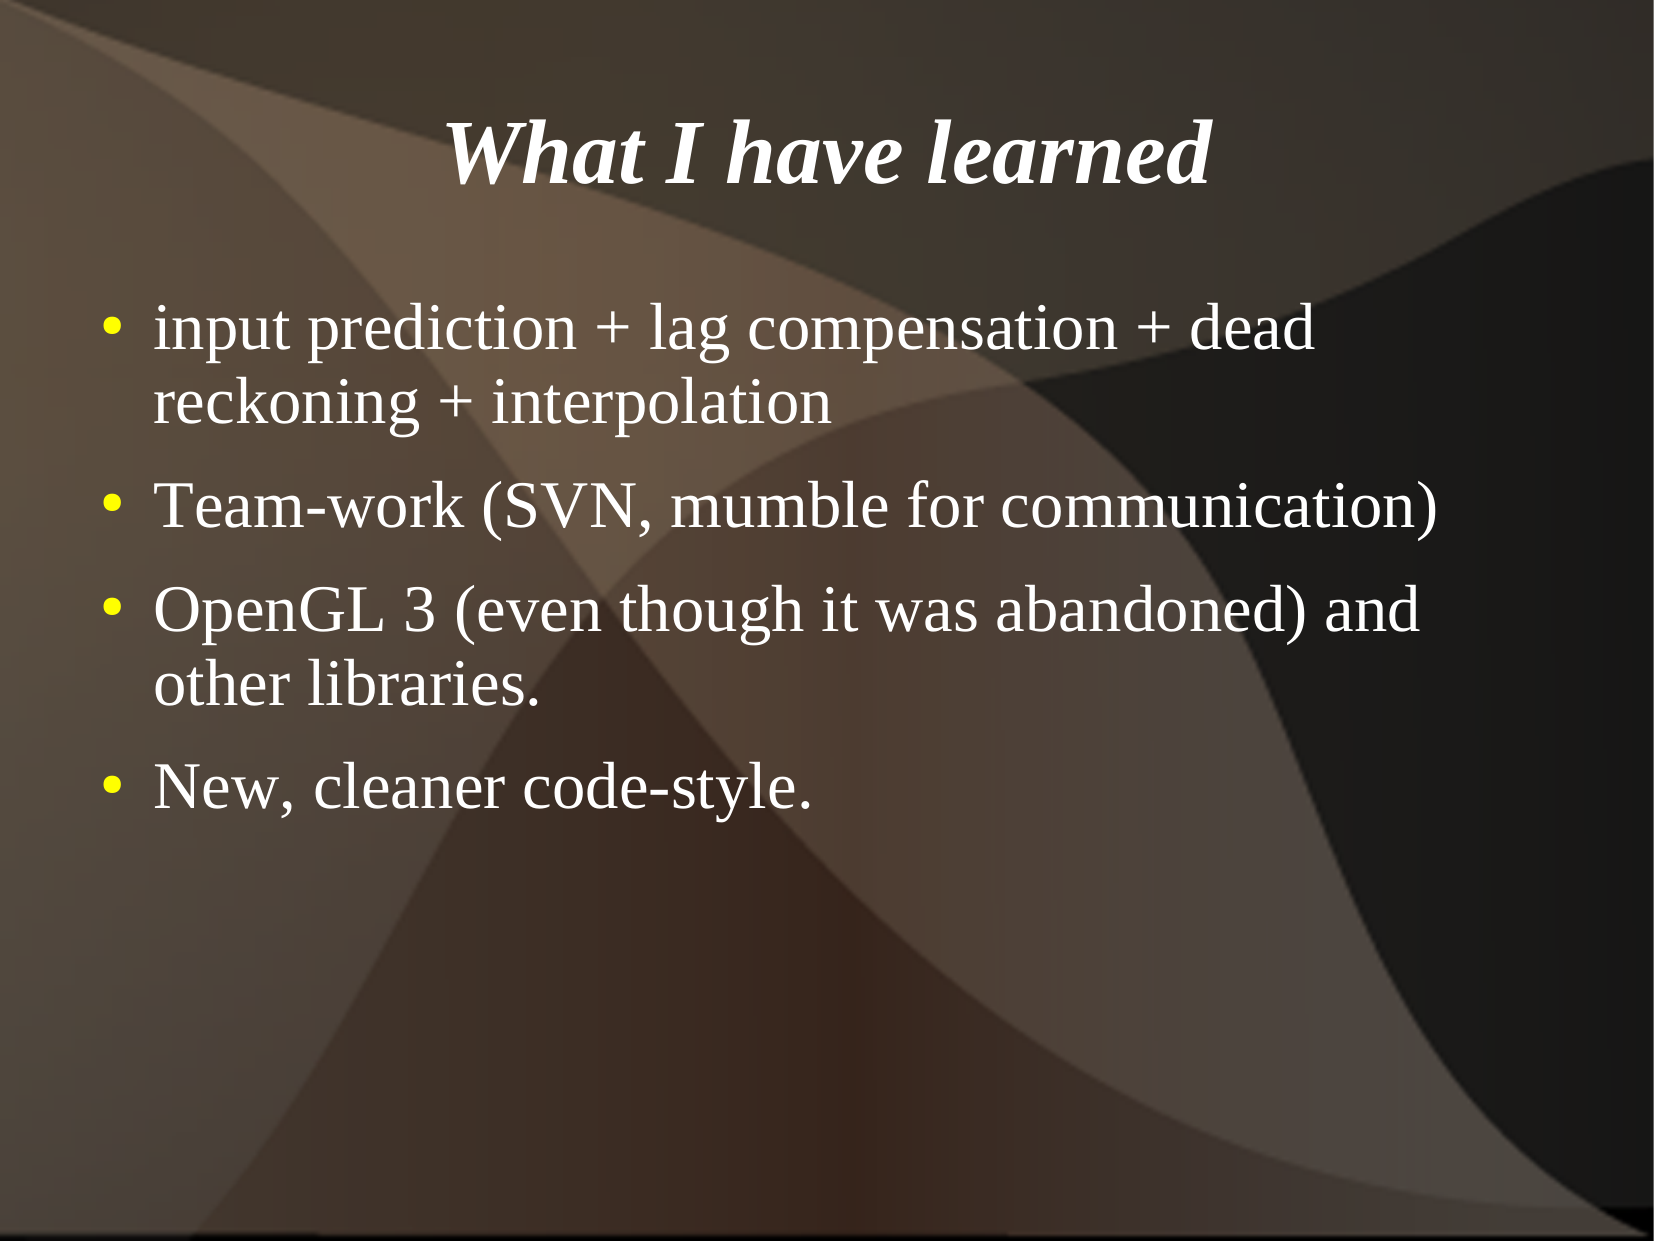

# What I have learned
input prediction + lag compensation + dead reckoning + interpolation
Team-work (SVN, mumble for communication)
OpenGL 3 (even though it was abandoned) and other libraries.
New, cleaner code-style.